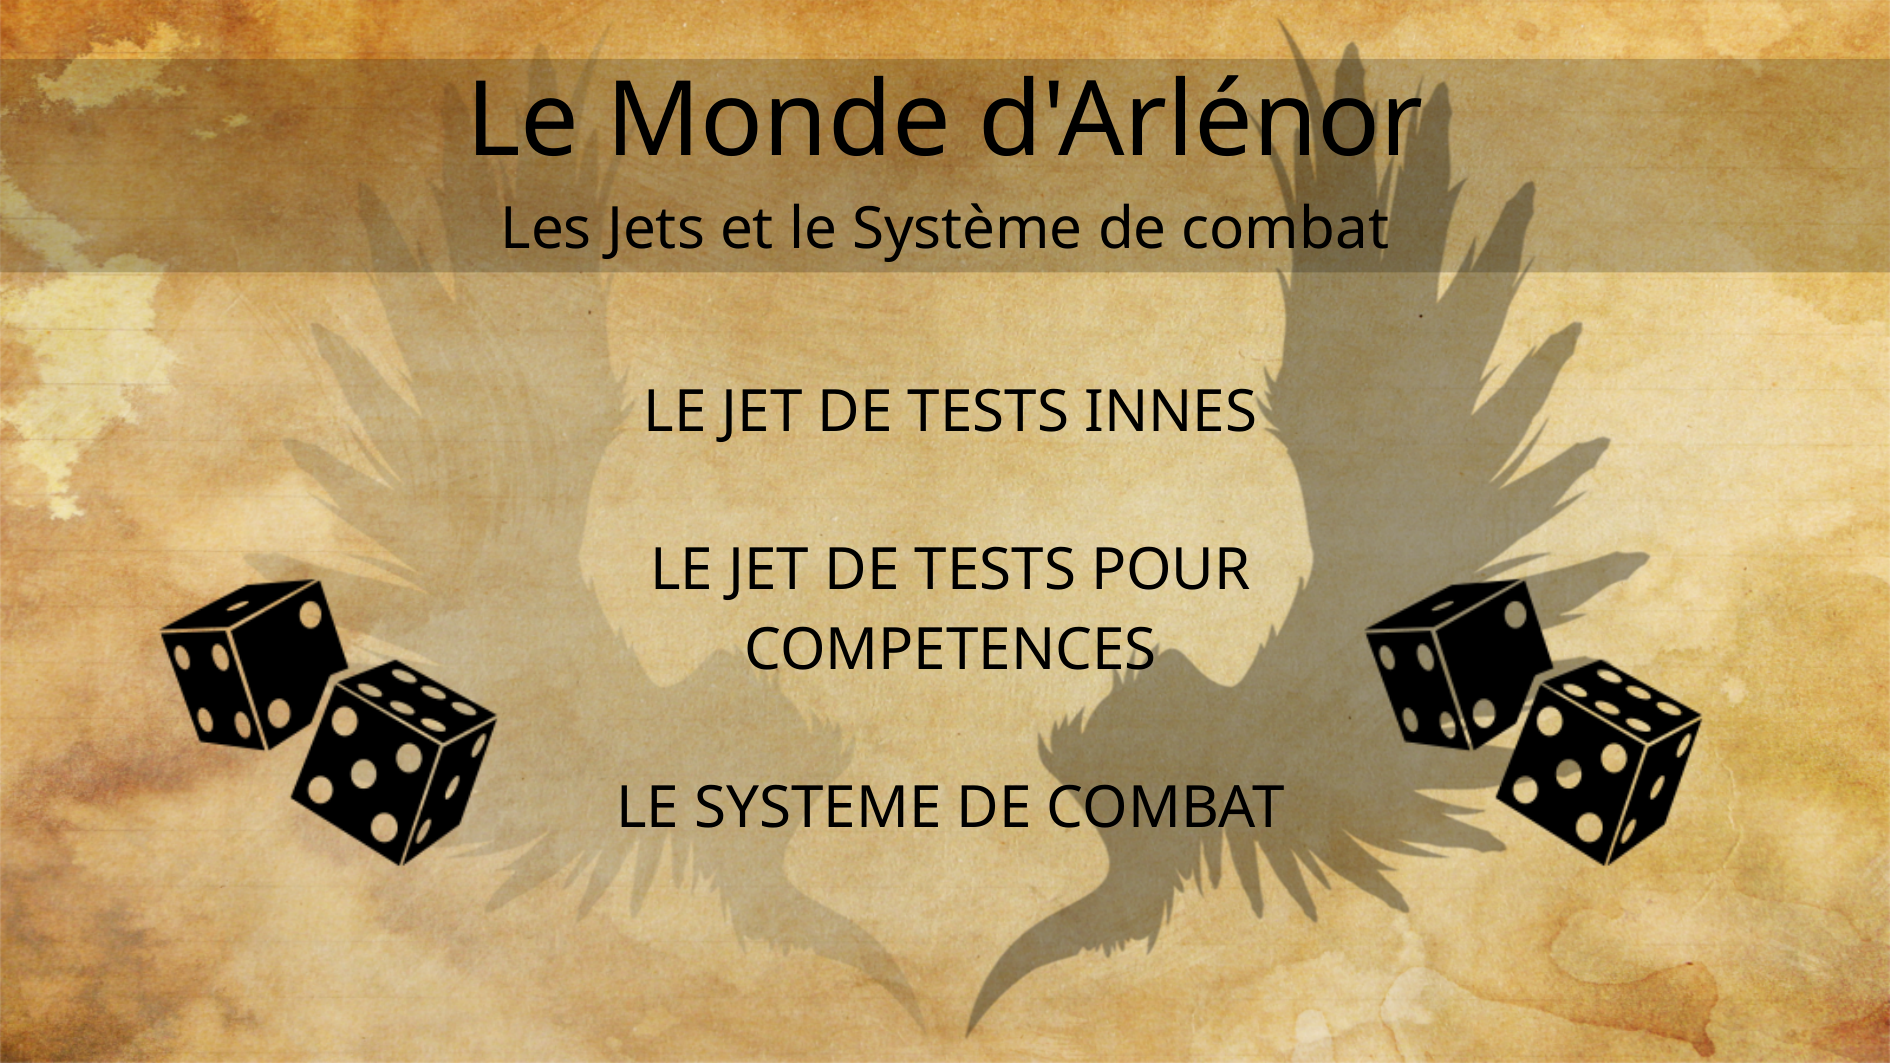

# Le Monde d'Arlénor Les Jets et le Système de combat
LE JET DE TESTS INNES
LE JET DE TESTS POUR COMPETENCES
LE SYSTEME DE COMBAT